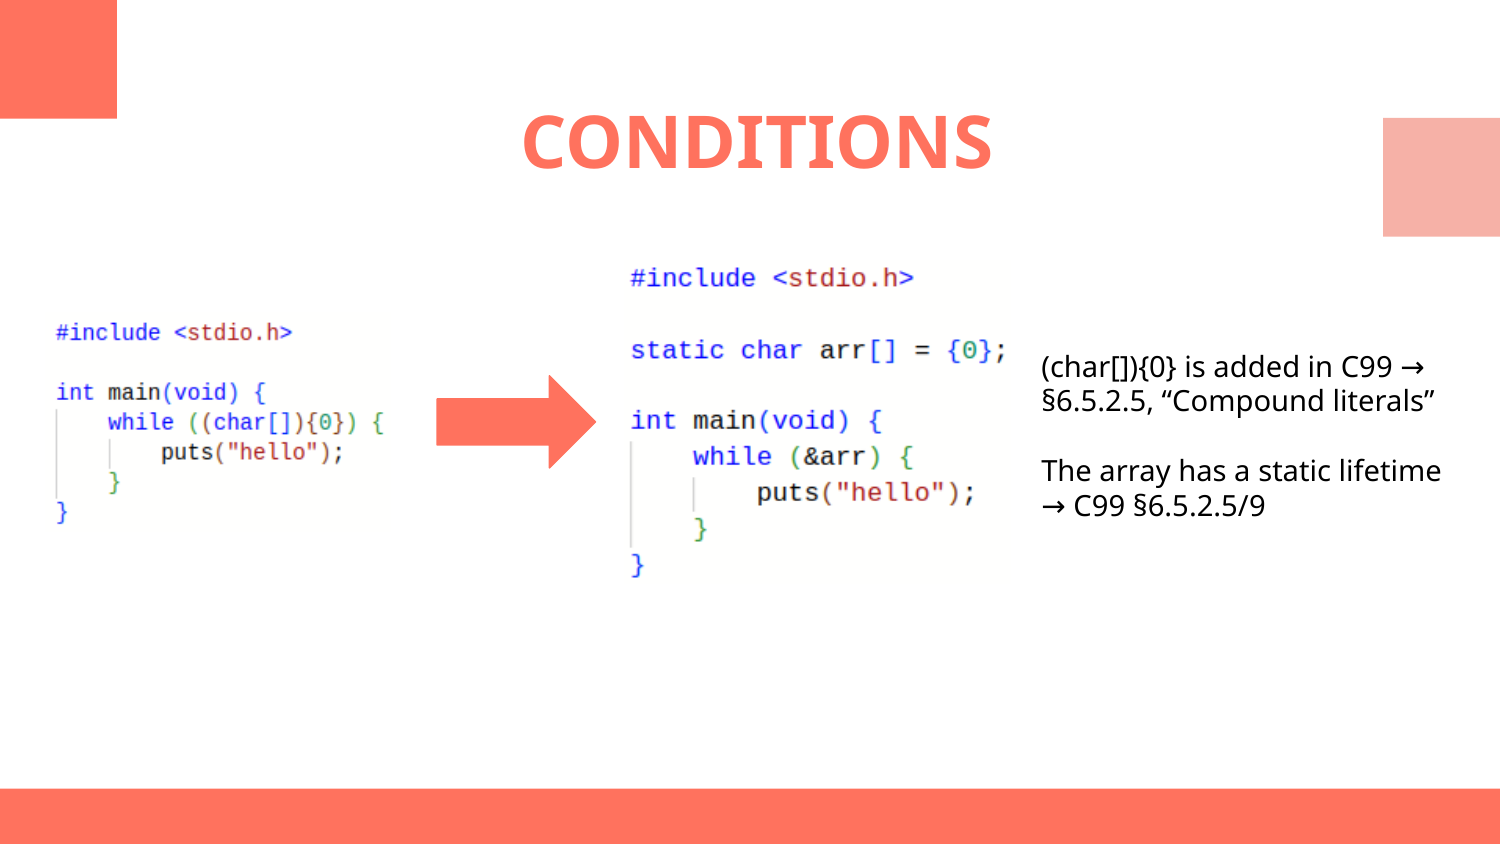

# CONDITIONS
(char[]){0} is added in C99 → §6.5.2.5, “Compound literals”
The array has a static lifetime
→ C99 §6.5.2.5/9